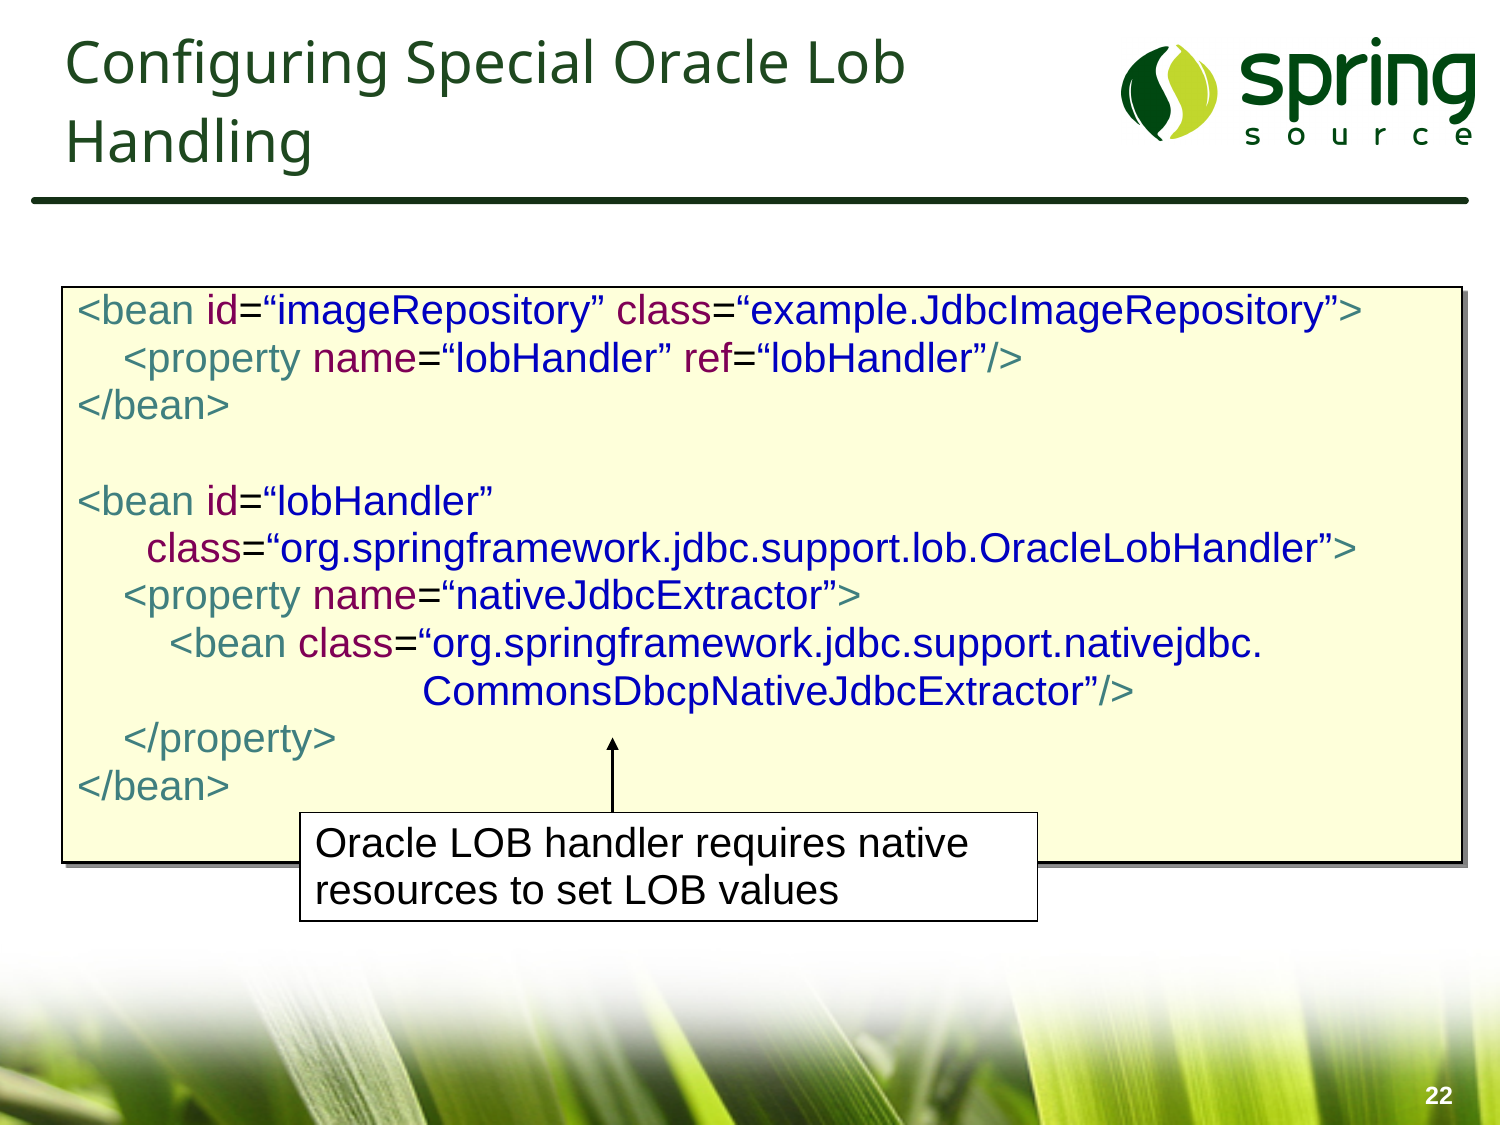

# Configuring Special Oracle Lob Handling
<bean id=“imageRepository” class=“example.JdbcImageRepository”>
 <property name=“lobHandler” ref=“lobHandler”/>
</bean>
<bean id=“lobHandler”
 class=“org.springframework.jdbc.support.lob.OracleLobHandler”>
 <property name=“nativeJdbcExtractor”>
 <bean class=“org.springframework.jdbc.support.nativejdbc.
 CommonsDbcpNativeJdbcExtractor”/>
 </property>
</bean>
Oracle LOB handler requires native
resources to set LOB values